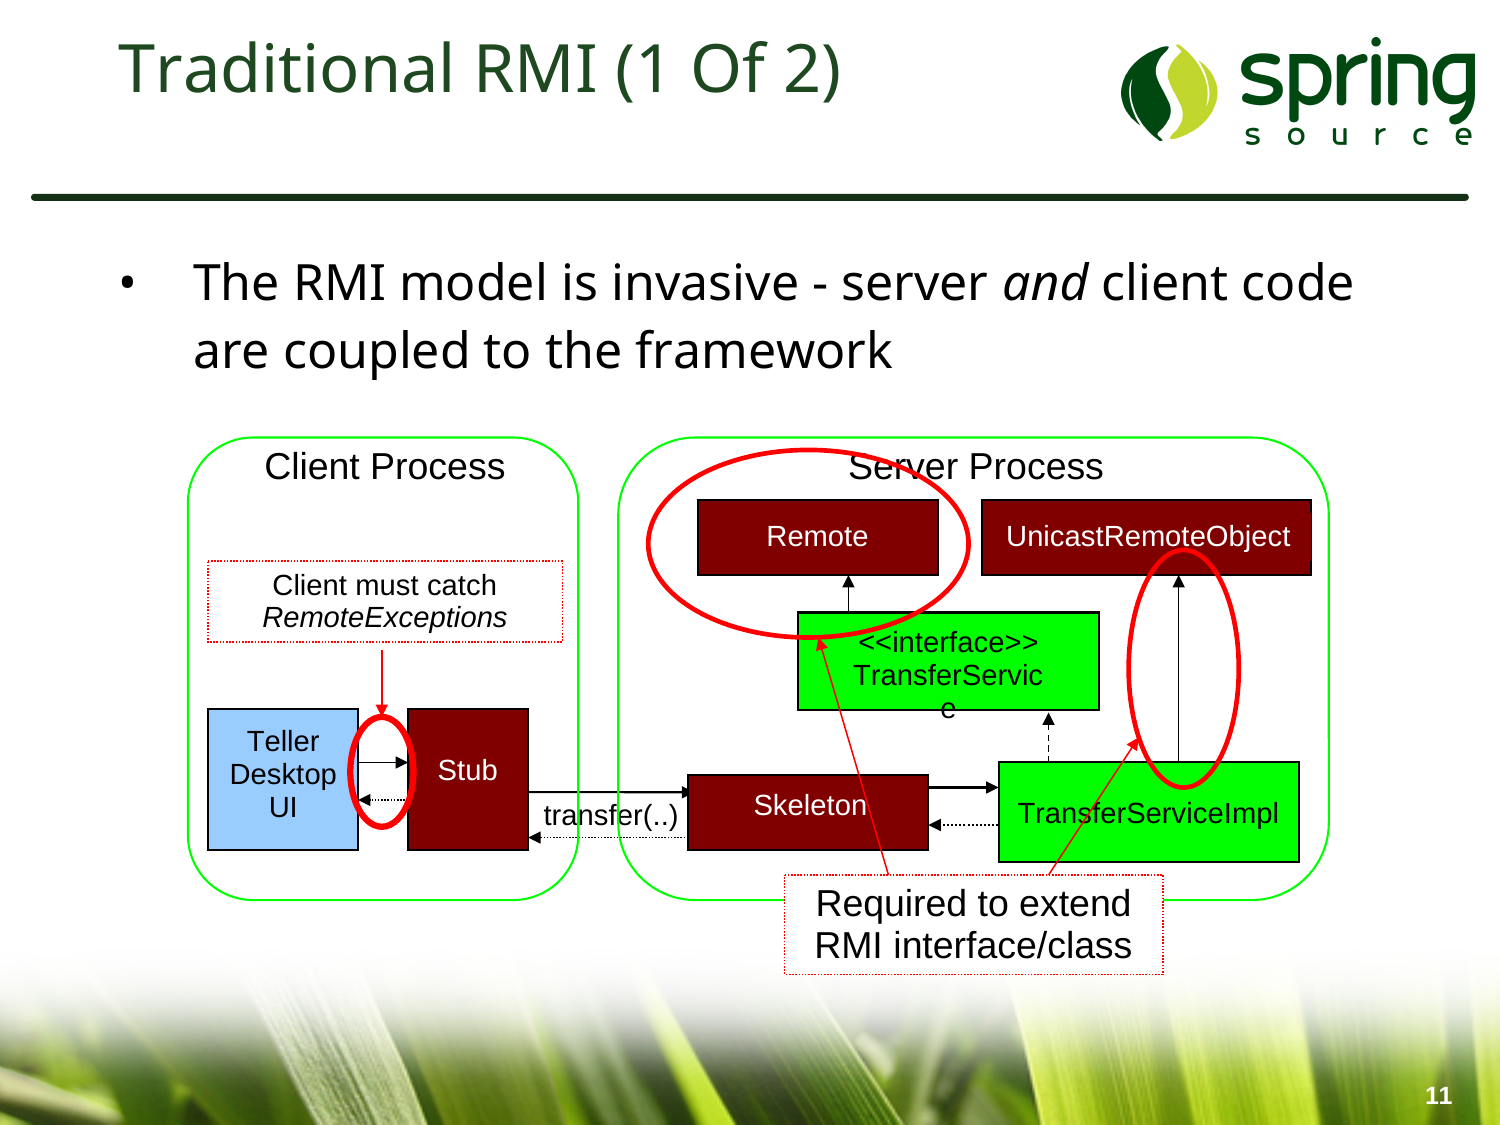

# Traditional RMI (1 Of 2)
The RMI model is invasive - server and client code are coupled to the framework
Client Process
Server Process
Required to extend RMI interface/class
Remote
UnicastRemoteObject
Client must catch RemoteExceptions
<<interface>>
TransferService
Stub
Teller
Desktop
UI
TransferServiceImpl
Skeleton
transfer(..)